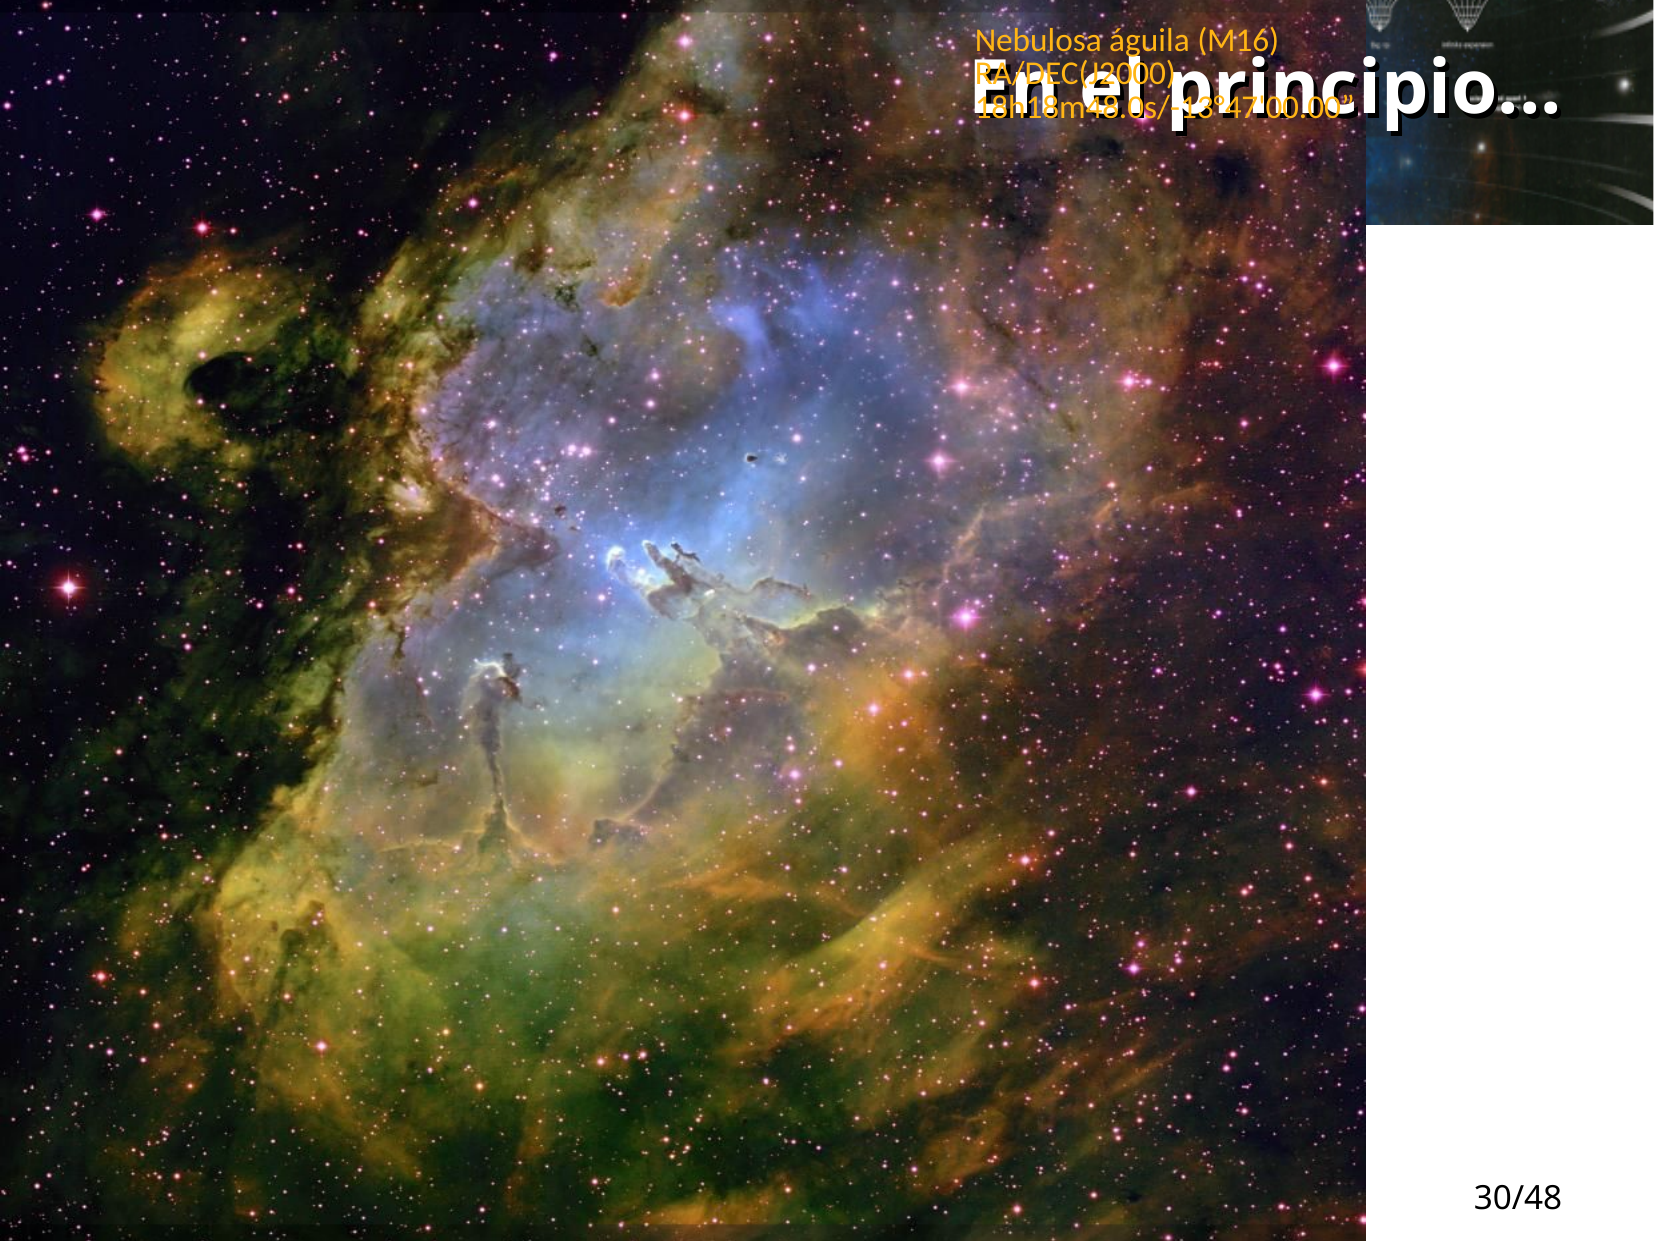

# En el principio...
Nebulosa águila (M16)
RA/DEC(J2000)
18h18m48.0s/-13°47'00.00”
Oct 24, 2017
H. Asorey - IPAC 2017 - 11
30